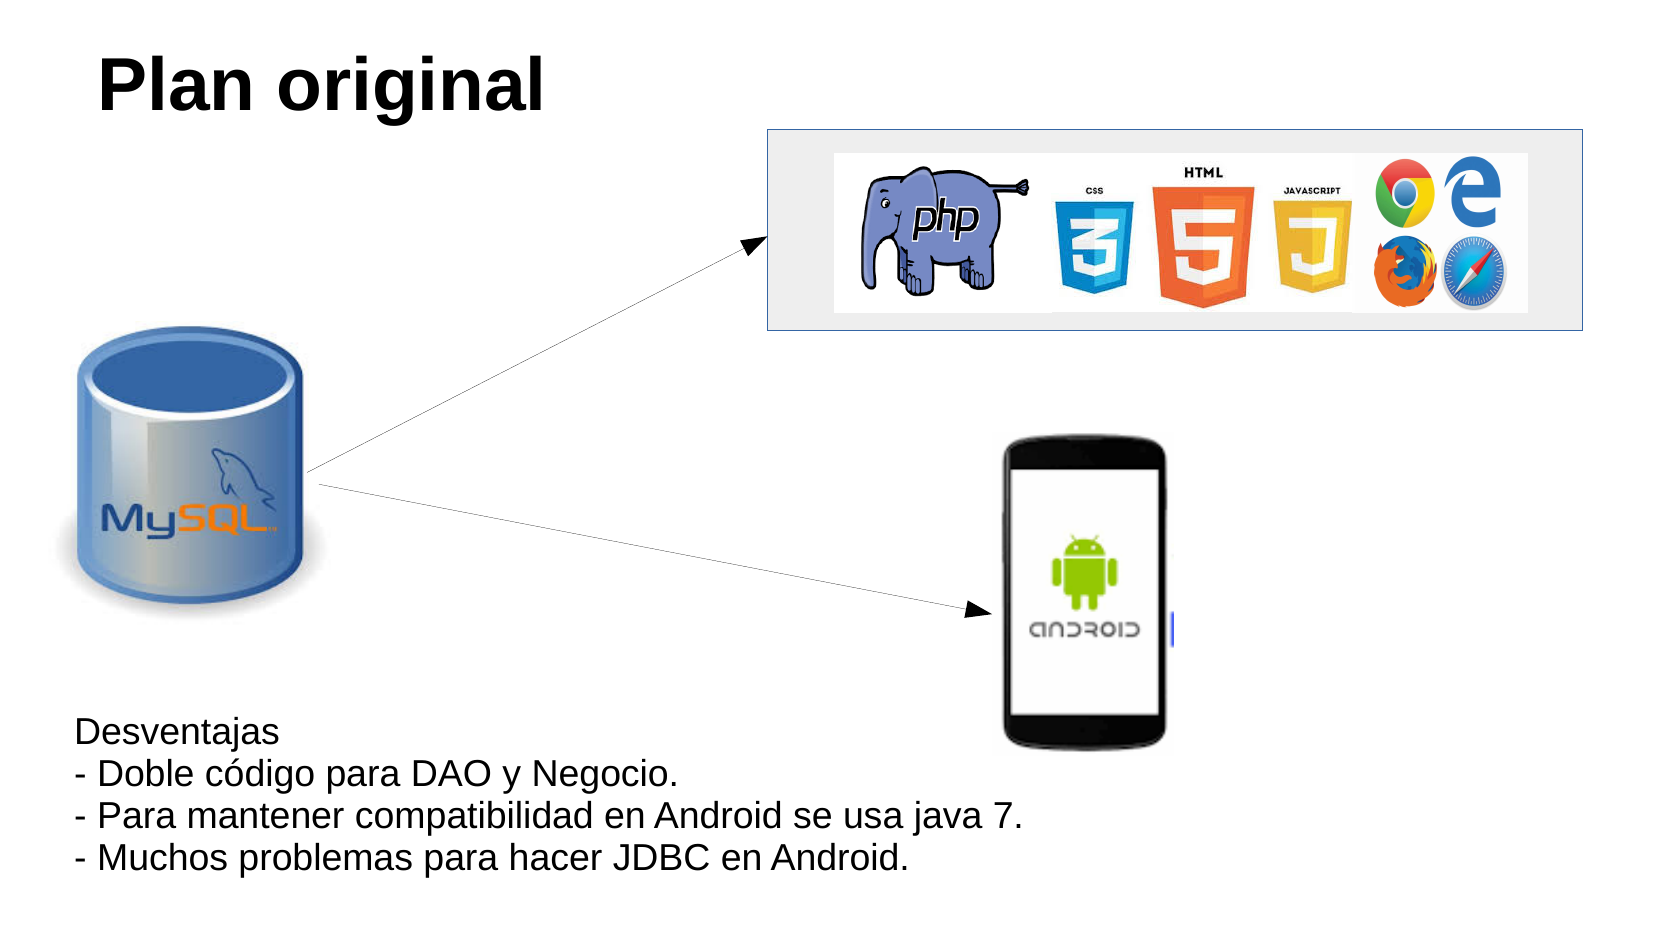

Plan original
Desventajas
- Doble código para DAO y Negocio.
- Para mantener compatibilidad en Android se usa java 7.
- Muchos problemas para hacer JDBC en Android.